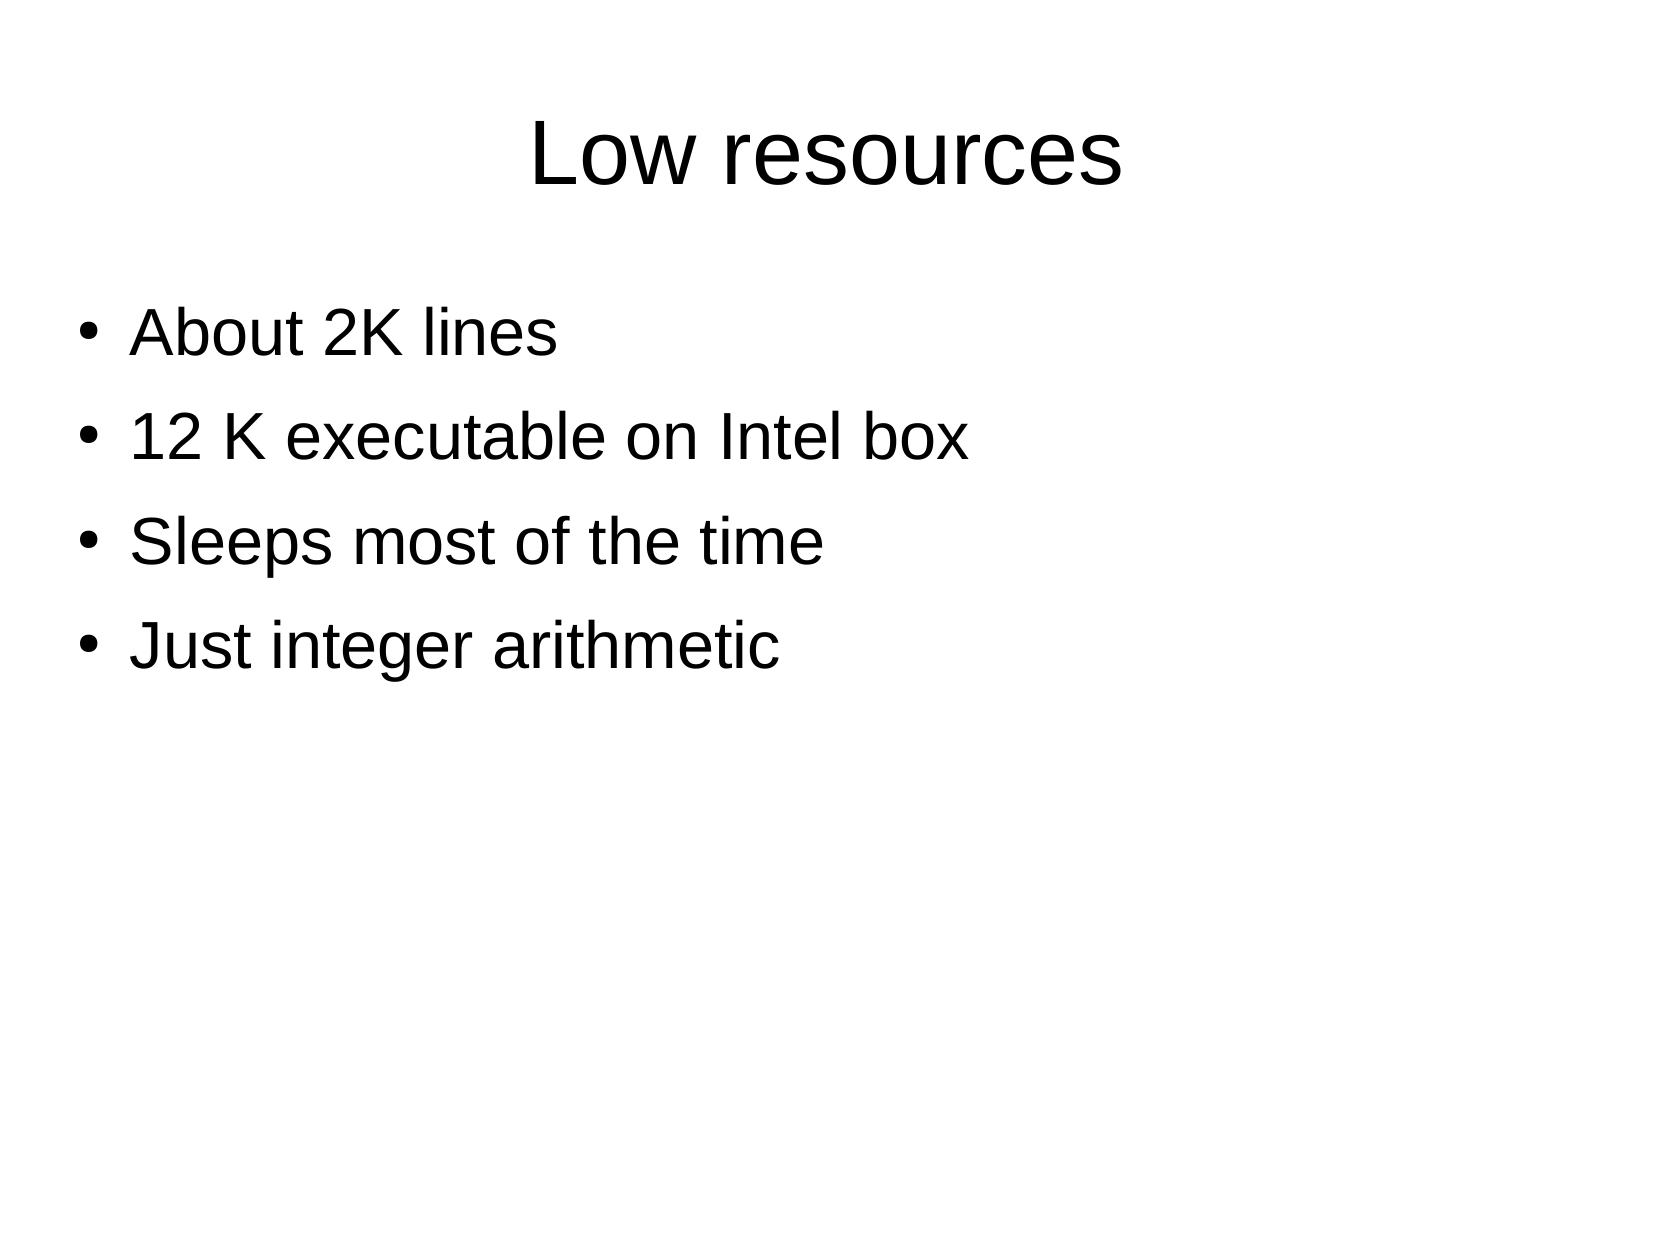

# Low resources
About 2K lines
12 K executable on Intel box
Sleeps most of the time
Just integer arithmetic